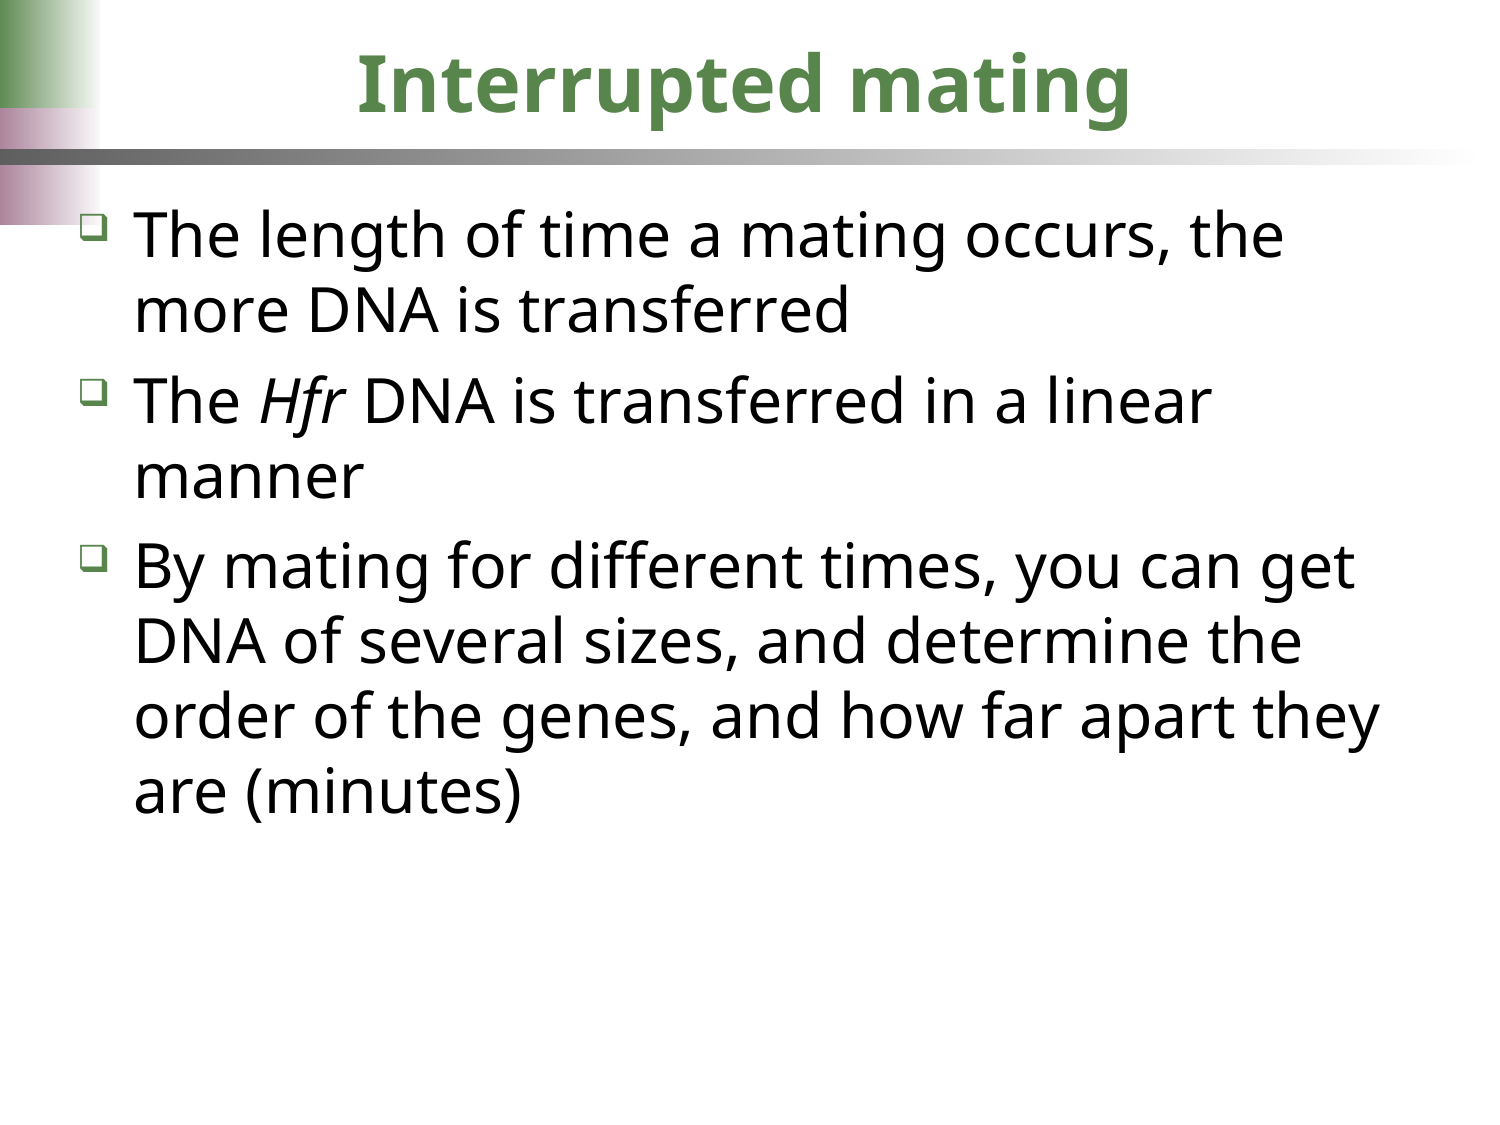

# Interrupted mating
The length of time a mating occurs, the more DNA is transferred
The Hfr DNA is transferred in a linear manner
By mating for different times, you can get DNA of several sizes, and determine the order of the genes, and how far apart they are (minutes)